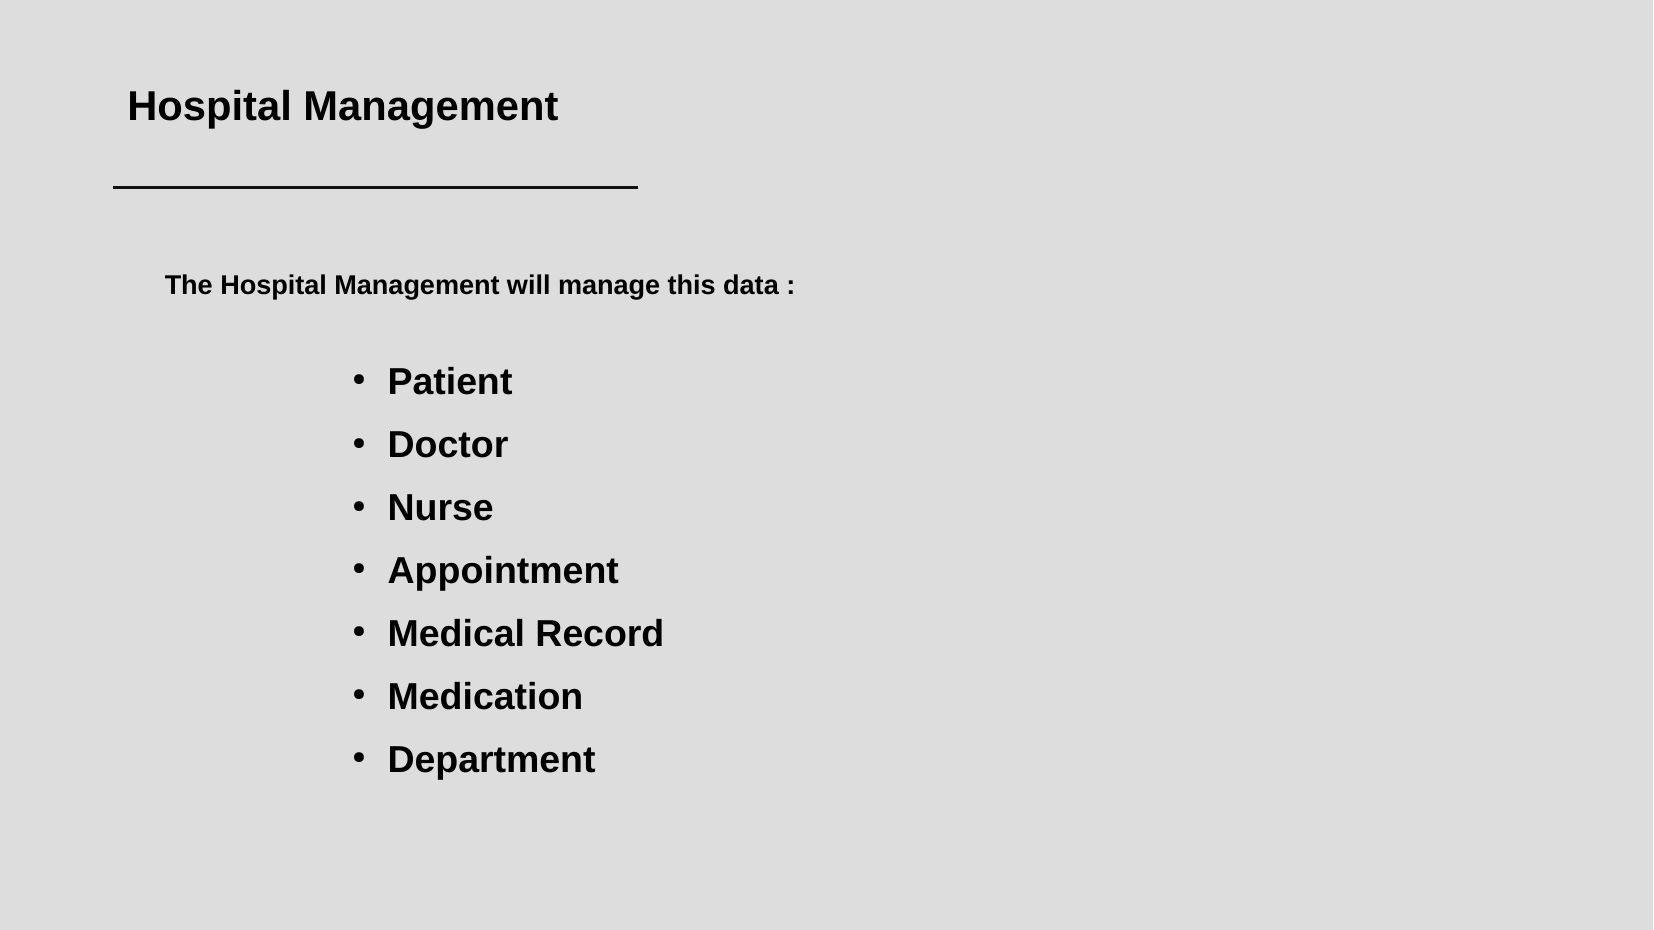

Hospital Management
The Hospital Management will manage this data :
Patient
Doctor
Nurse
Appointment
Medical Record
Medication
Department